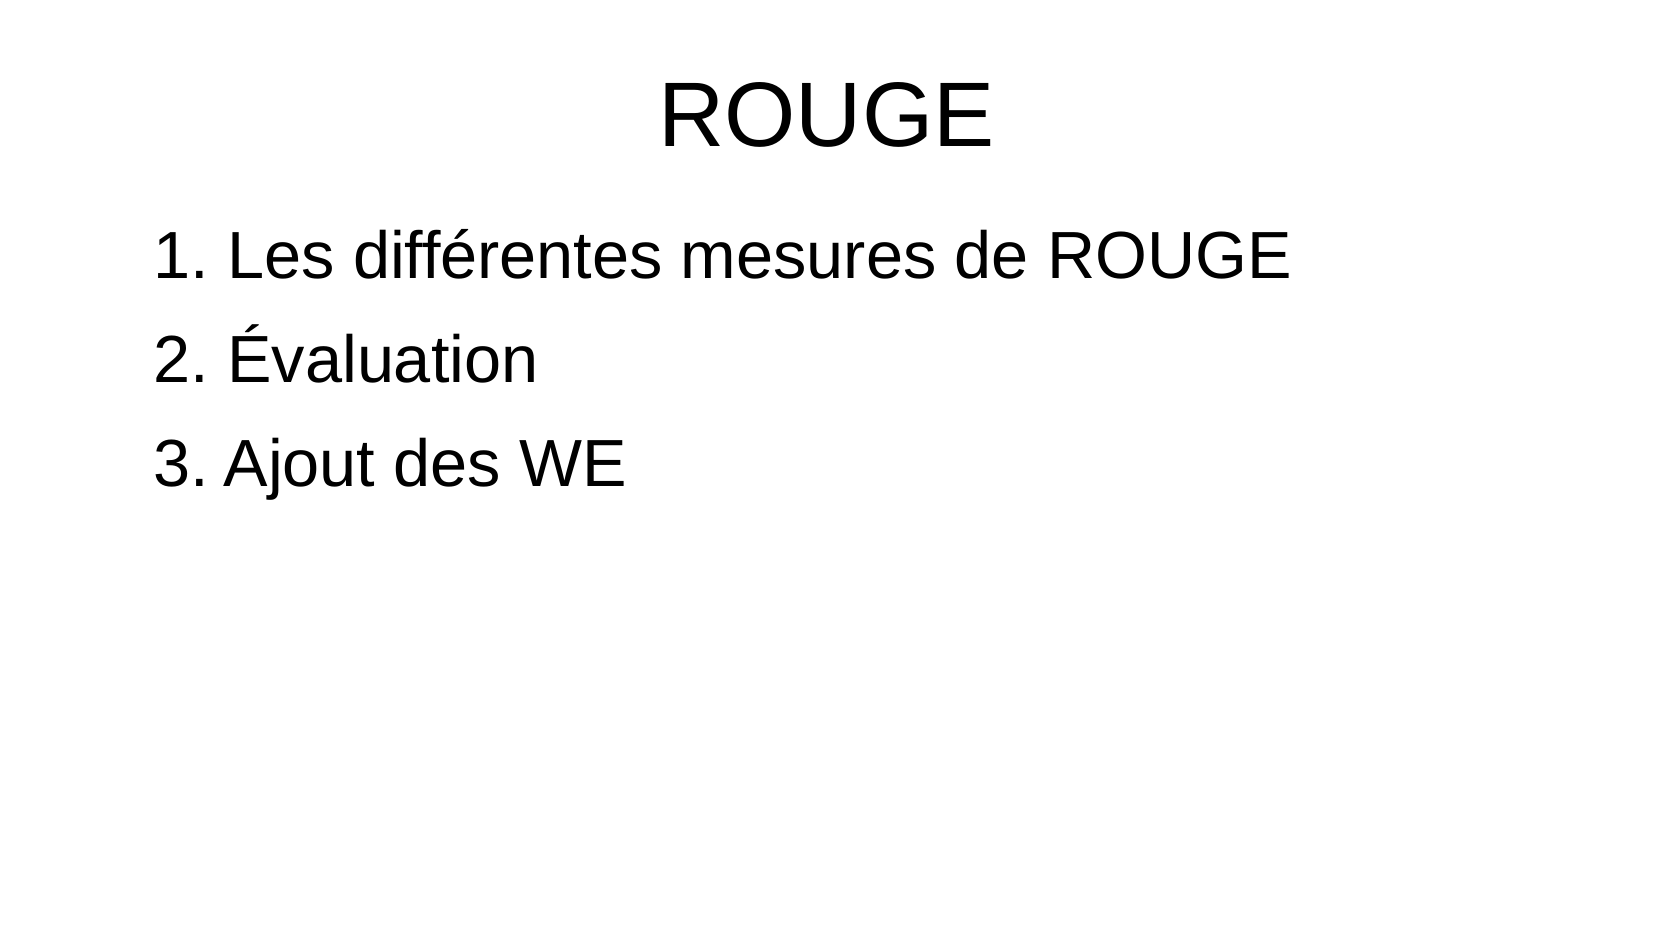

# ROUGE
1. Les différentes mesures de ROUGE
2. Évaluation
3. Ajout des WE